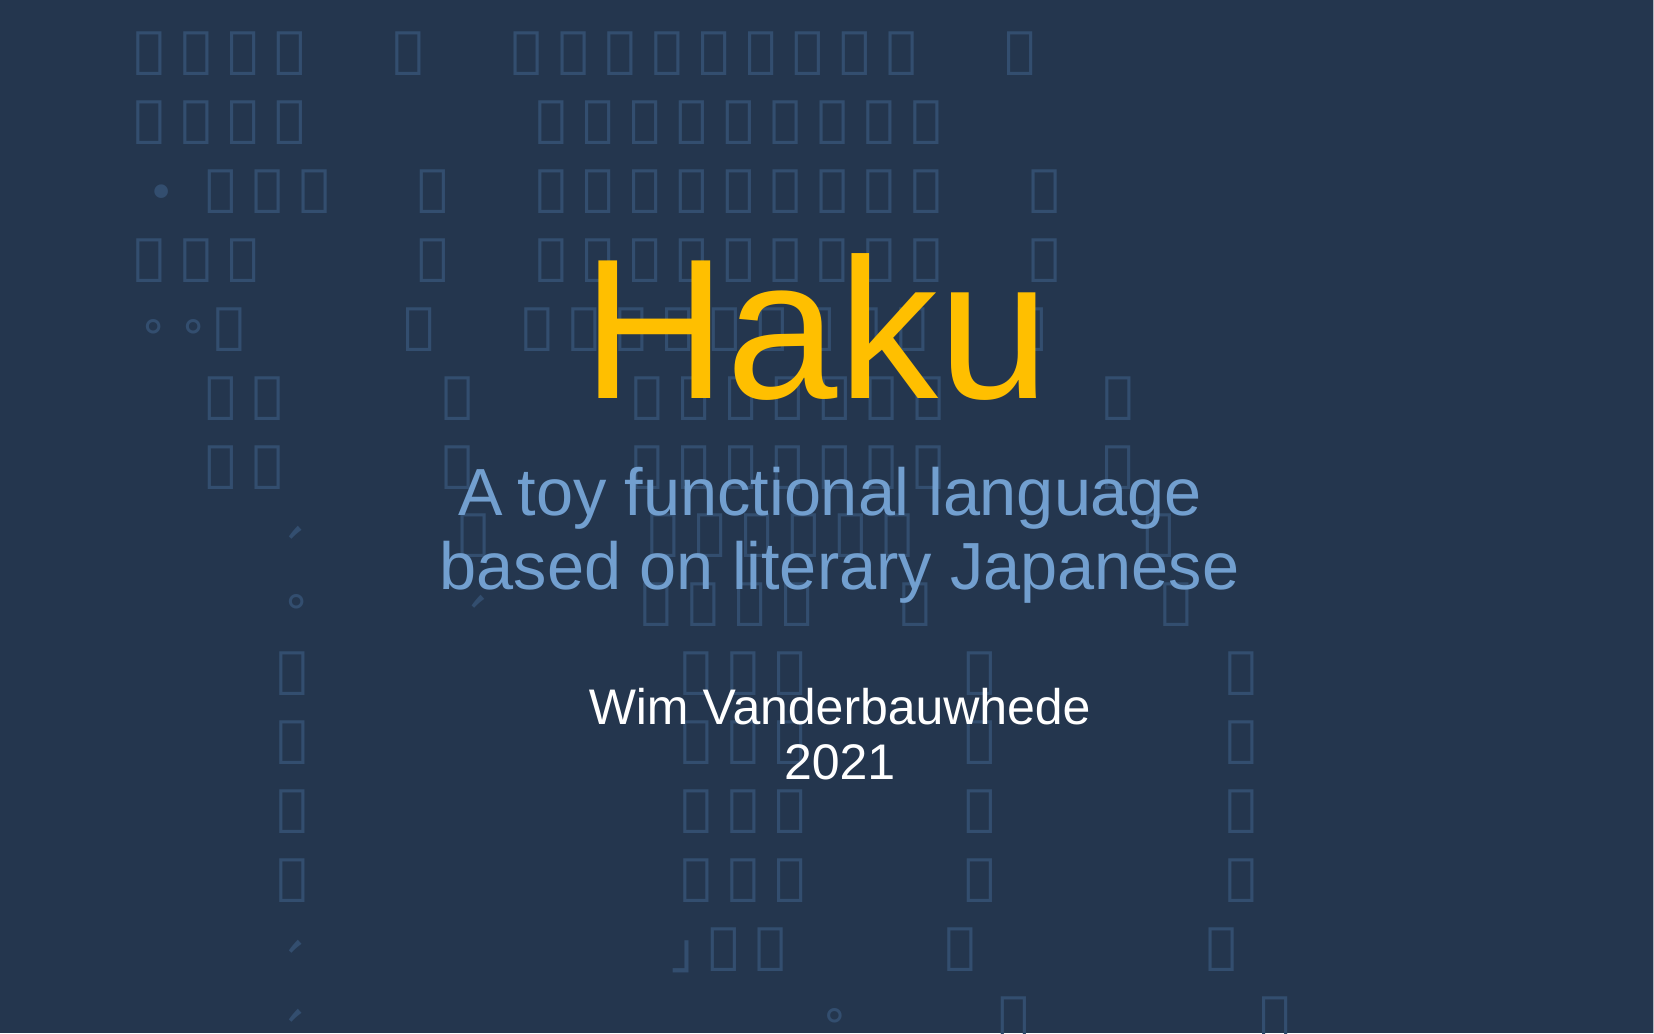

# Haku
A toy functional language
based on literary Japanese
Wim Vanderbauwhede
2021